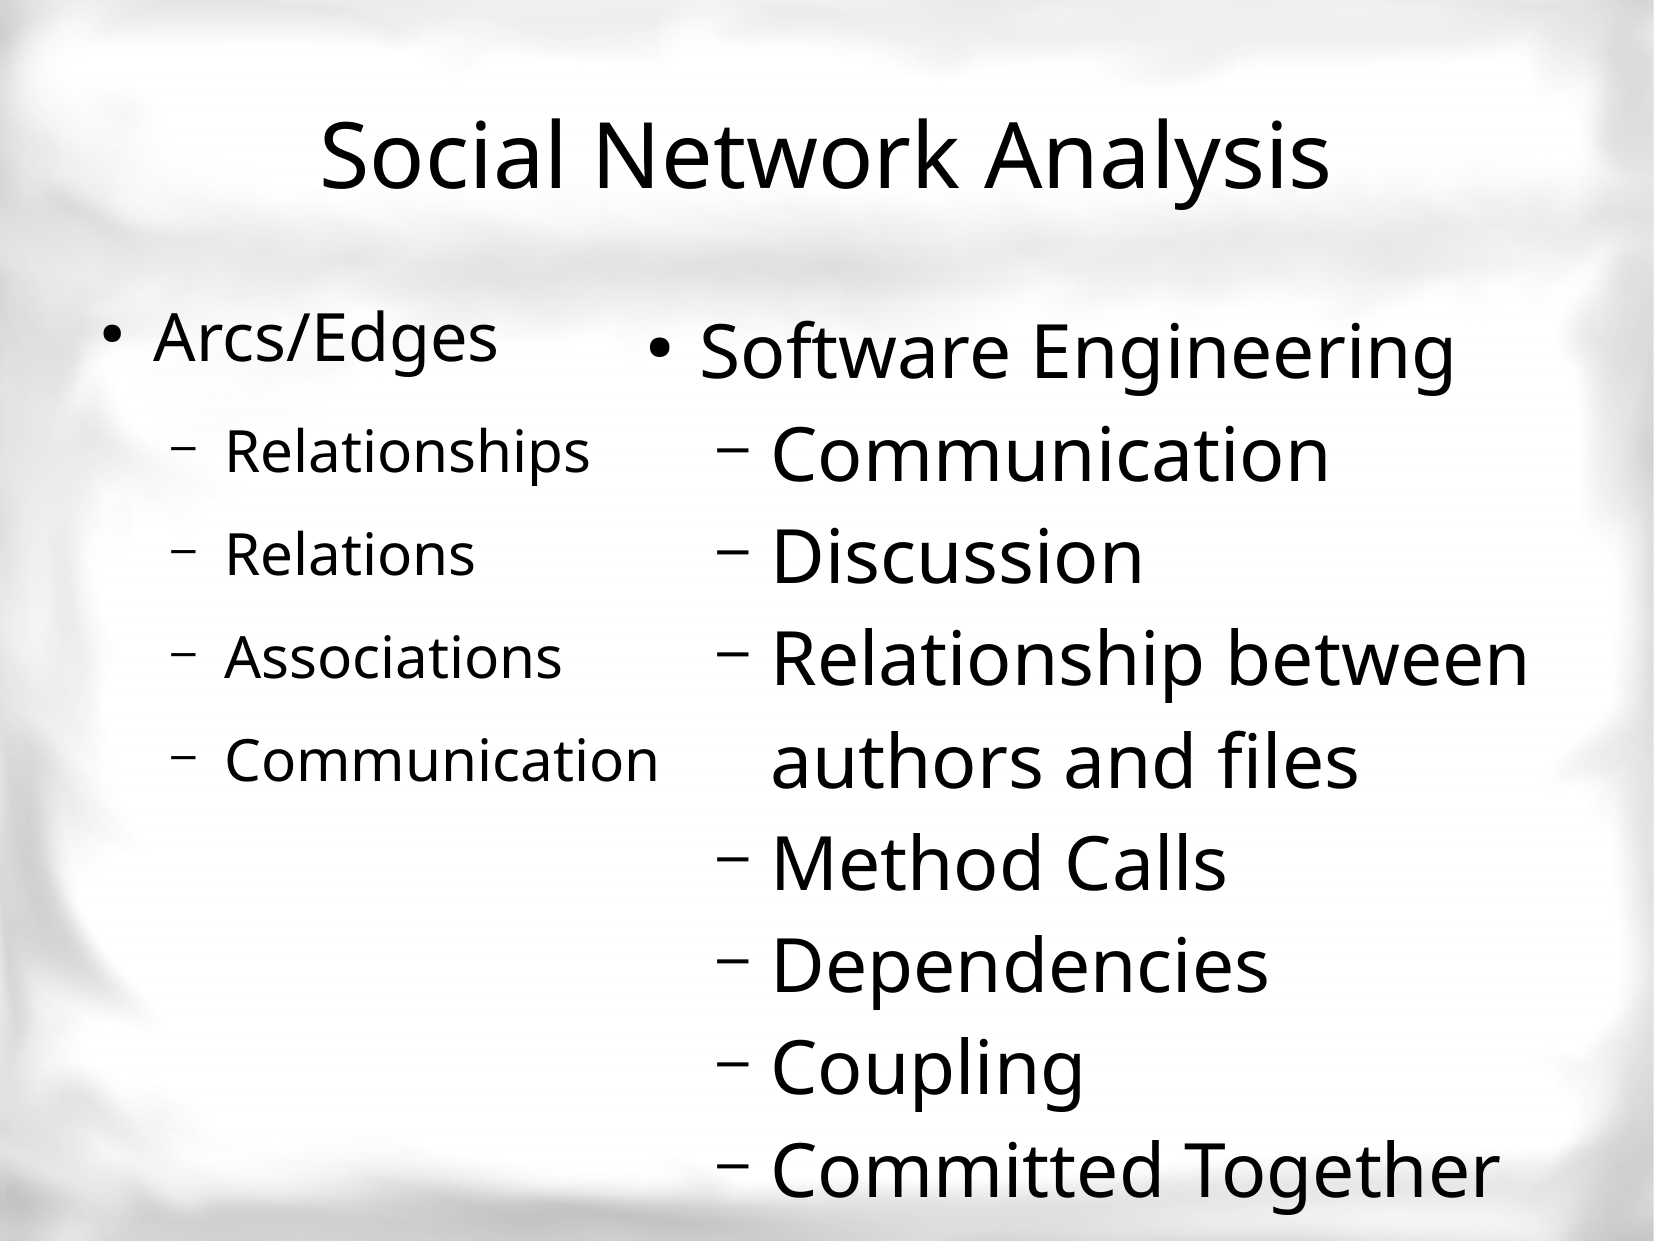

# Social Network Analysis
Software Engineering
Communication
Discussion
Relationship between authors and files
Method Calls
Dependencies
Coupling
Committed Together
Arcs/Edges
Relationships
Relations
Associations
Communication